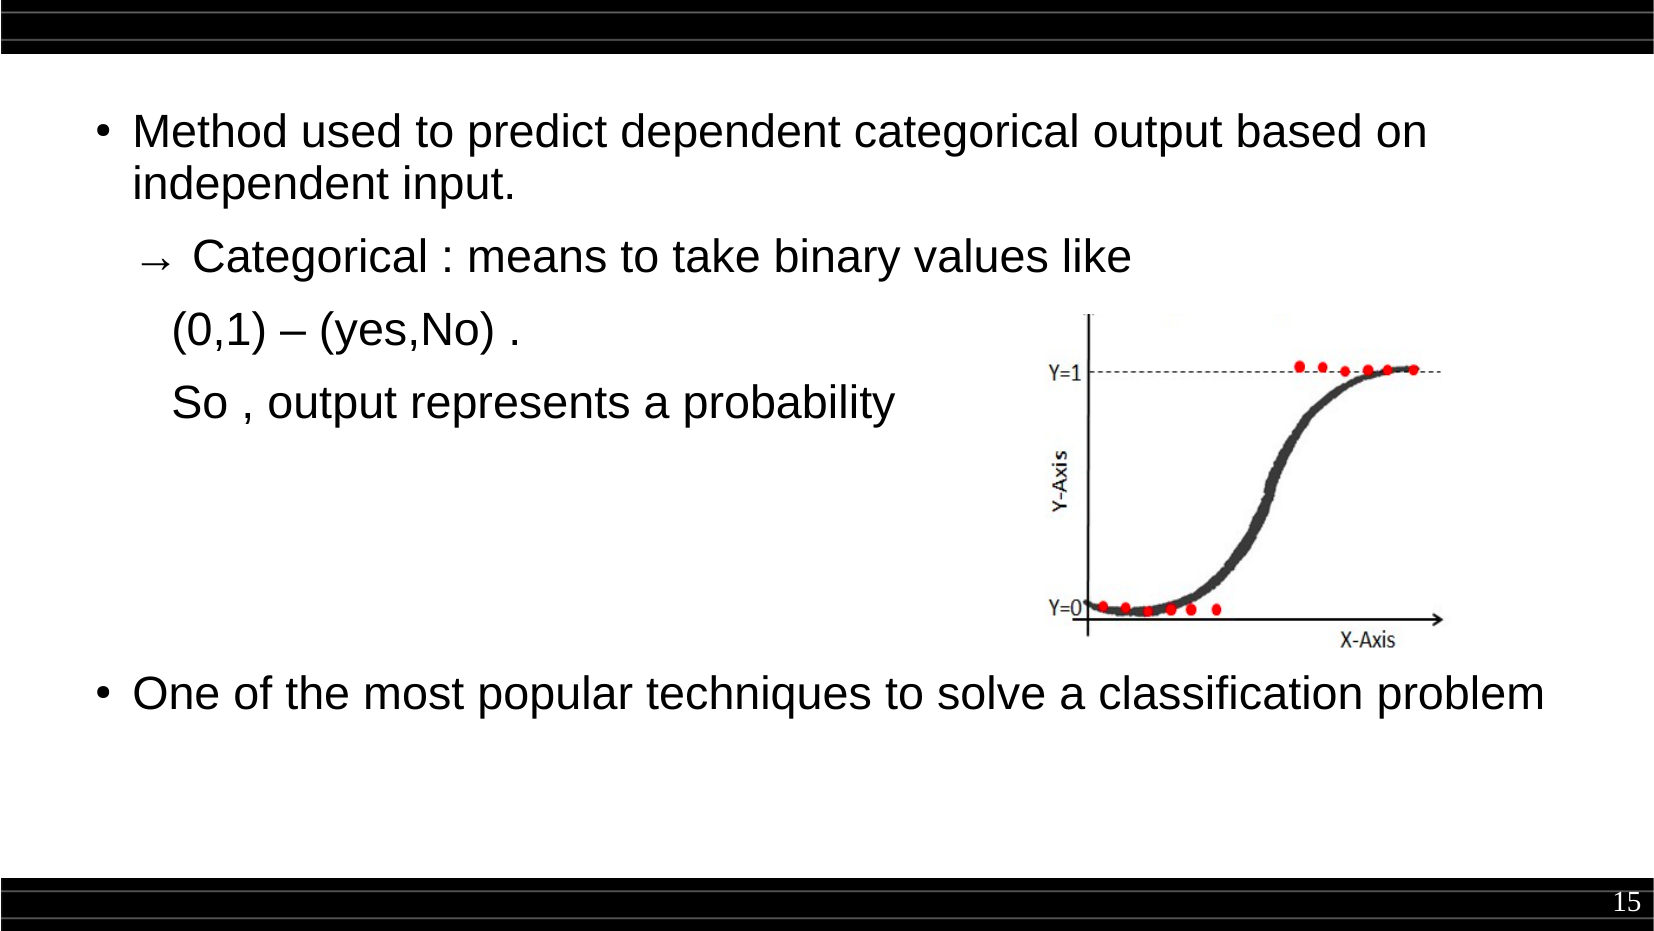

# Method used to predict dependent categorical output based on independent input.
→ Categorical : means to take binary values like
 (0,1) – (yes,No) .
 So , output represents a probability
One of the most popular techniques to solve a classification problem